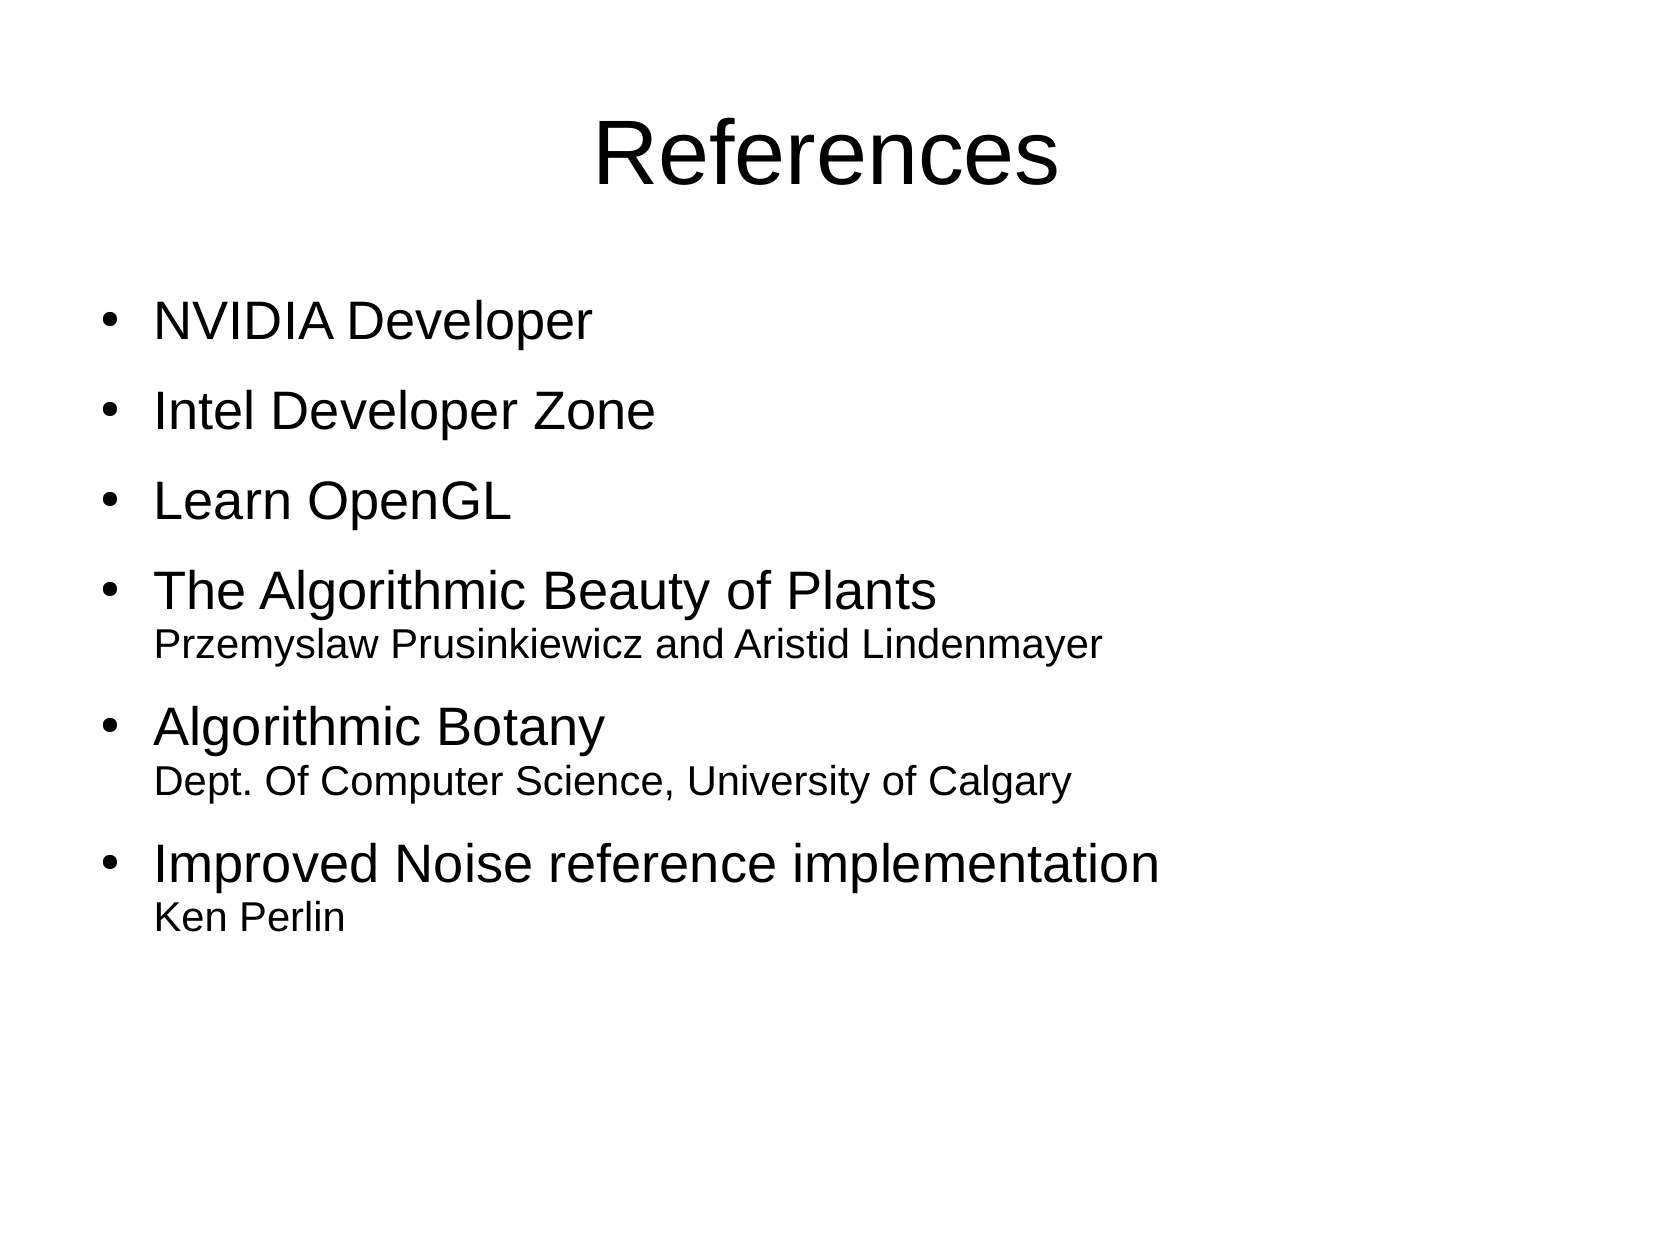

# References
NVIDIA Developer
Intel Developer Zone
Learn OpenGL
The Algorithmic Beauty of Plants
Przemyslaw Prusinkiewicz and Aristid Lindenmayer
Algorithmic Botany
Dept. Of Computer Science, University of Calgary
Improved Noise reference implementation
Ken Perlin